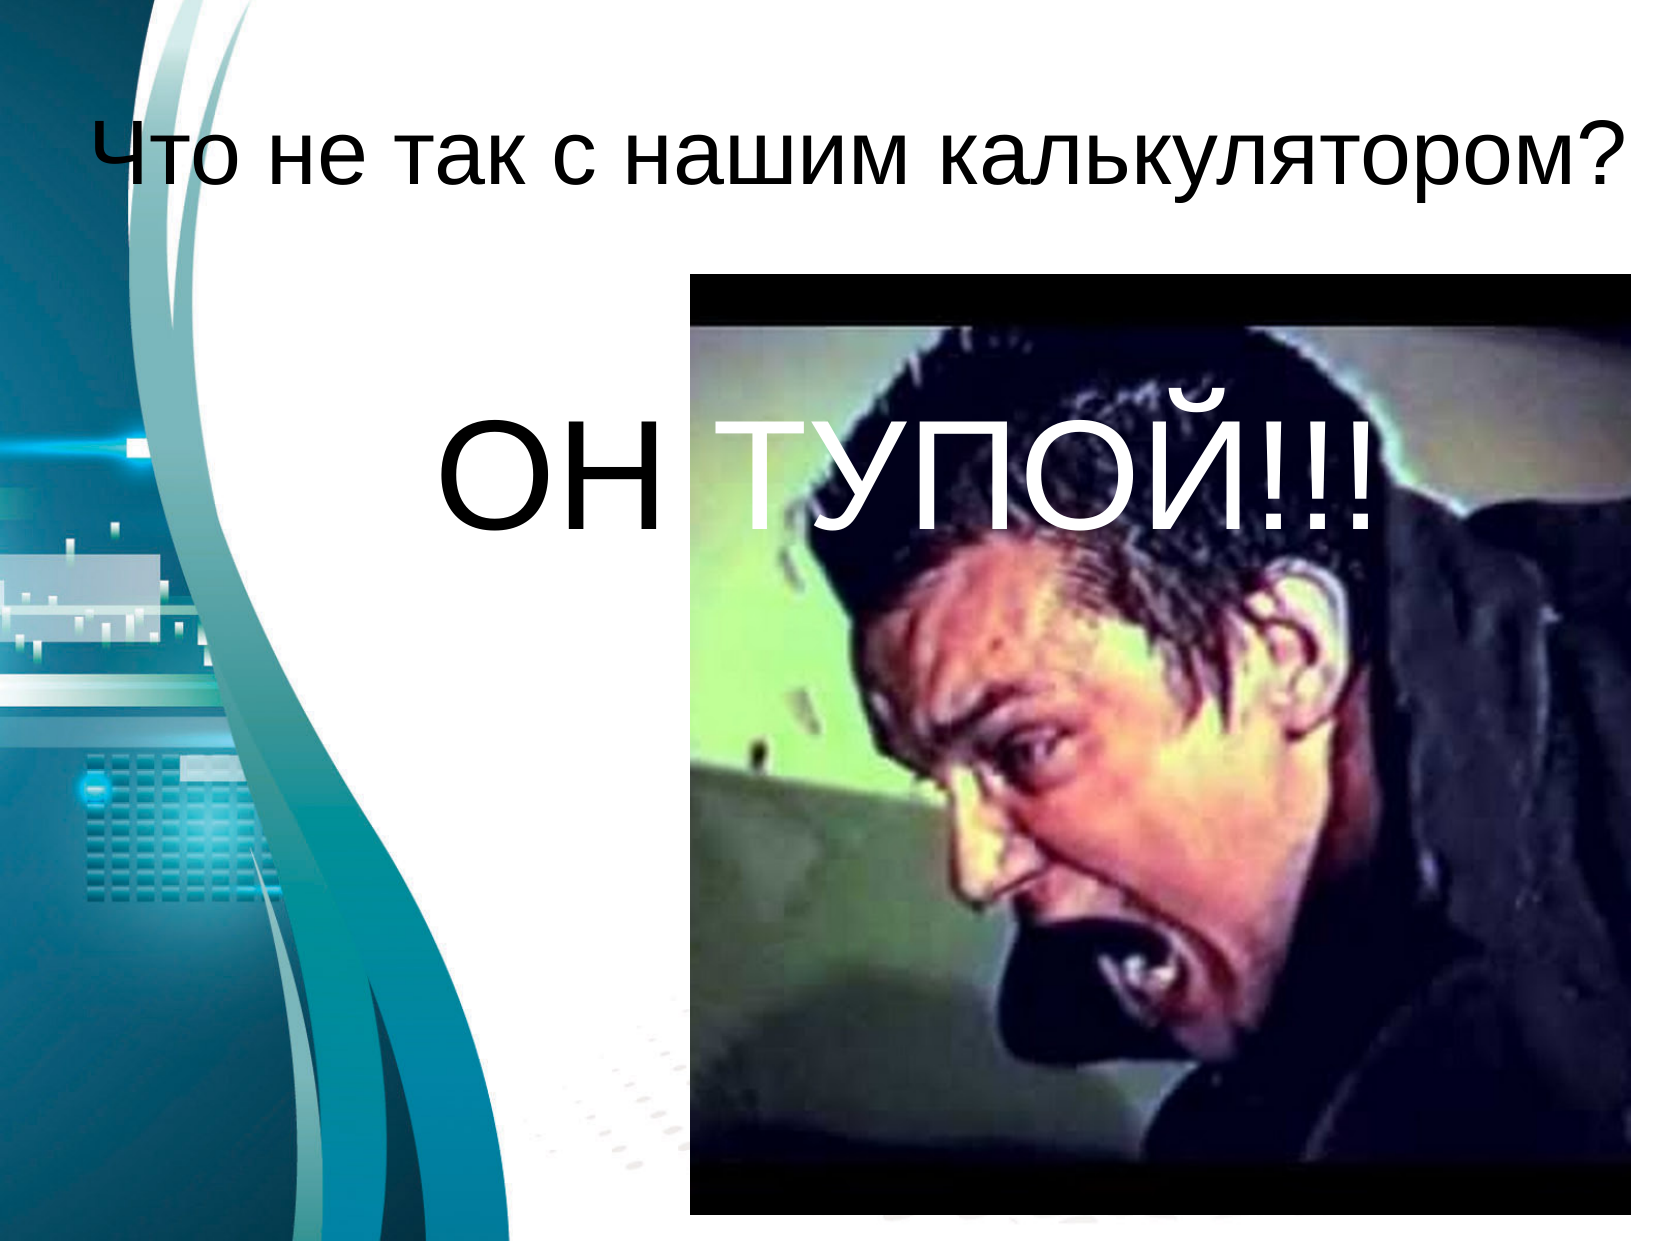

# Что не так с нашим калькулятором?
ОН ТУПОЙ!!!